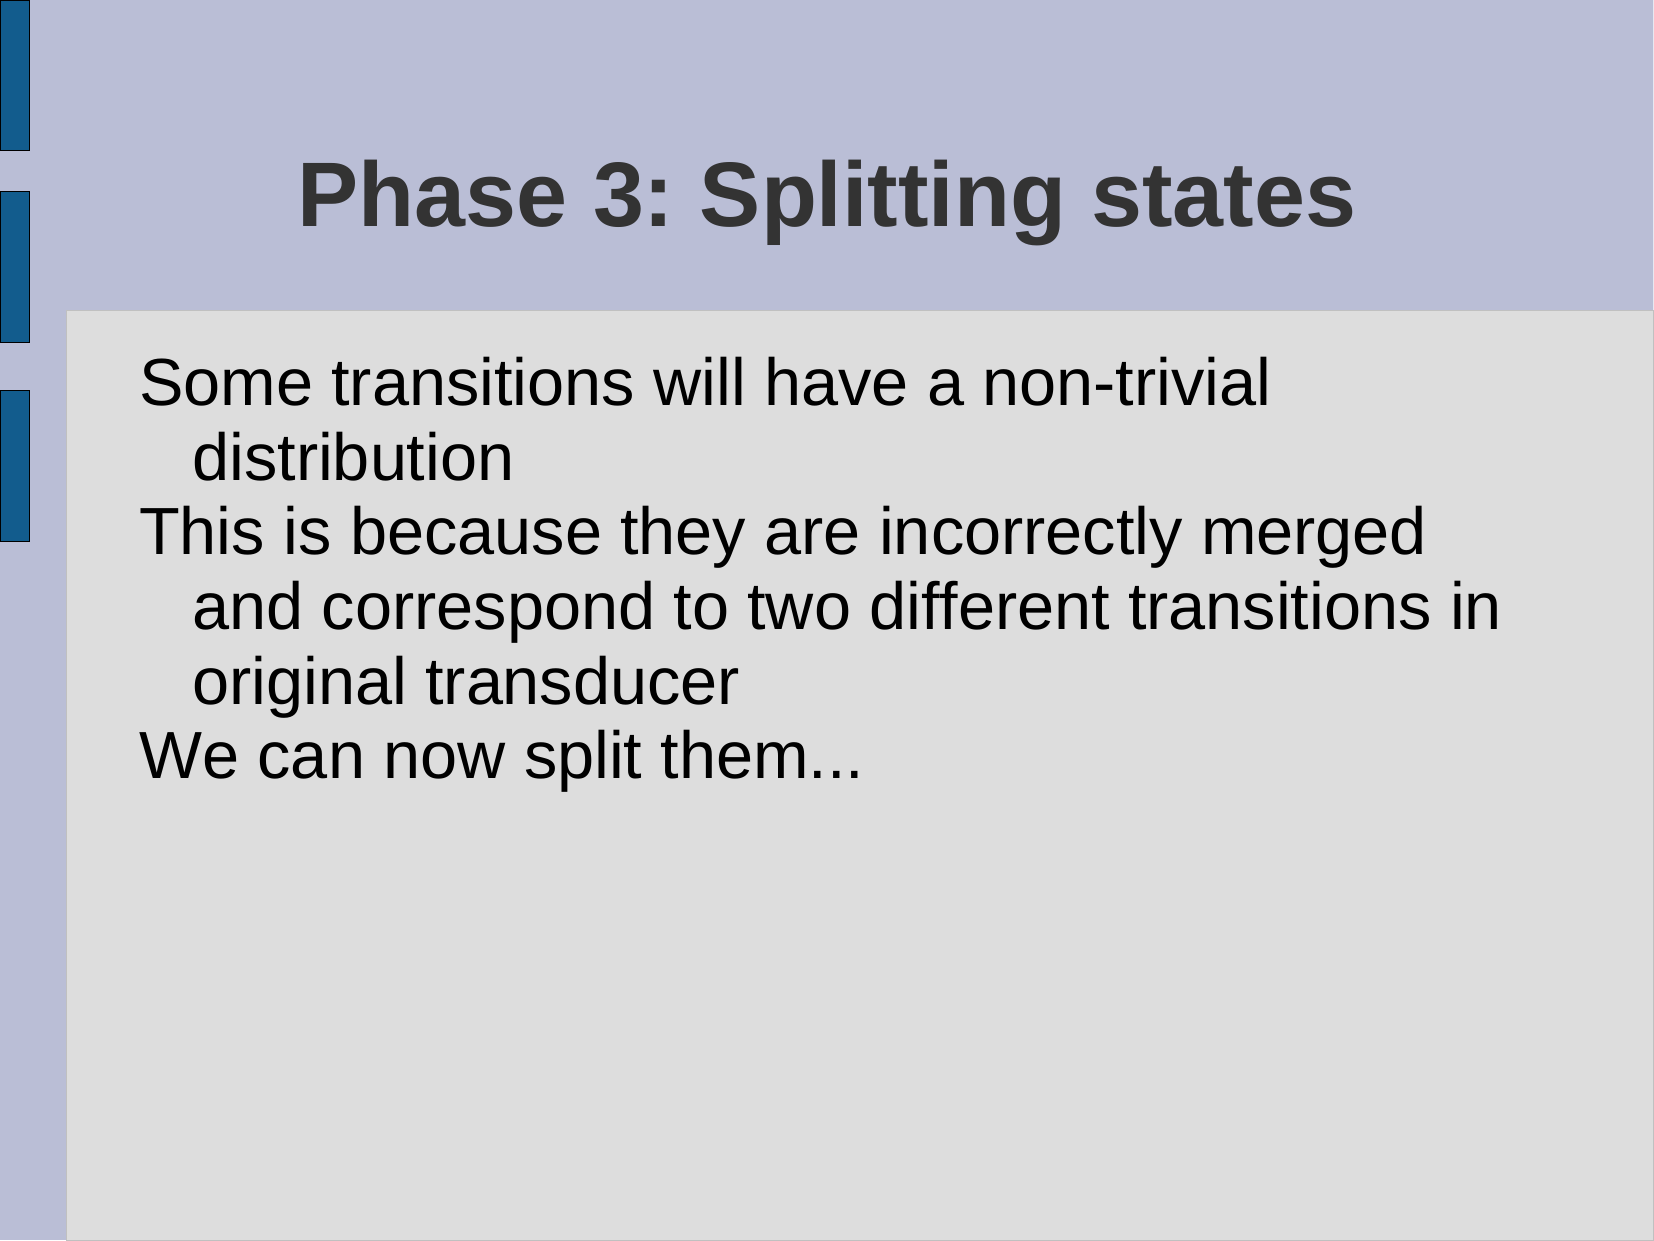

# Phase 3: Splitting states
Some transitions will have a non-trivial distribution
This is because they are incorrectly merged and correspond to two different transitions in original transducer
We can now split them...